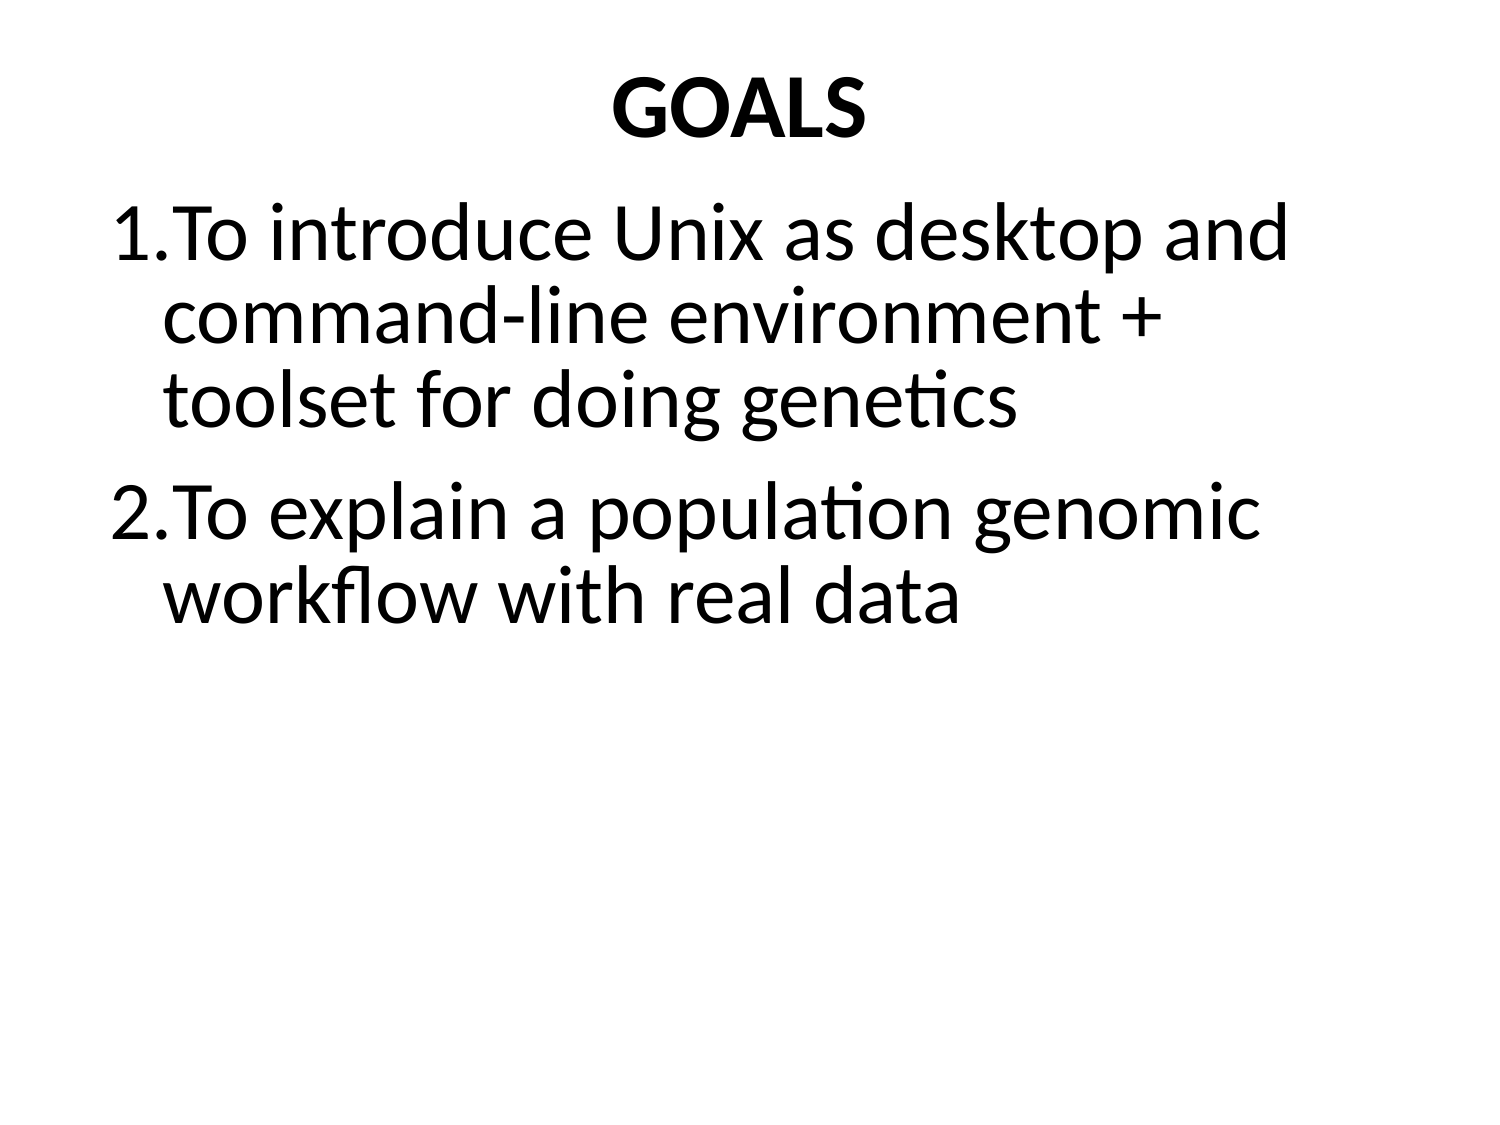

# GOALS
To introduce Unix as desktop and command-line environment + toolset for doing genetics
To explain a population genomic workflow with real data